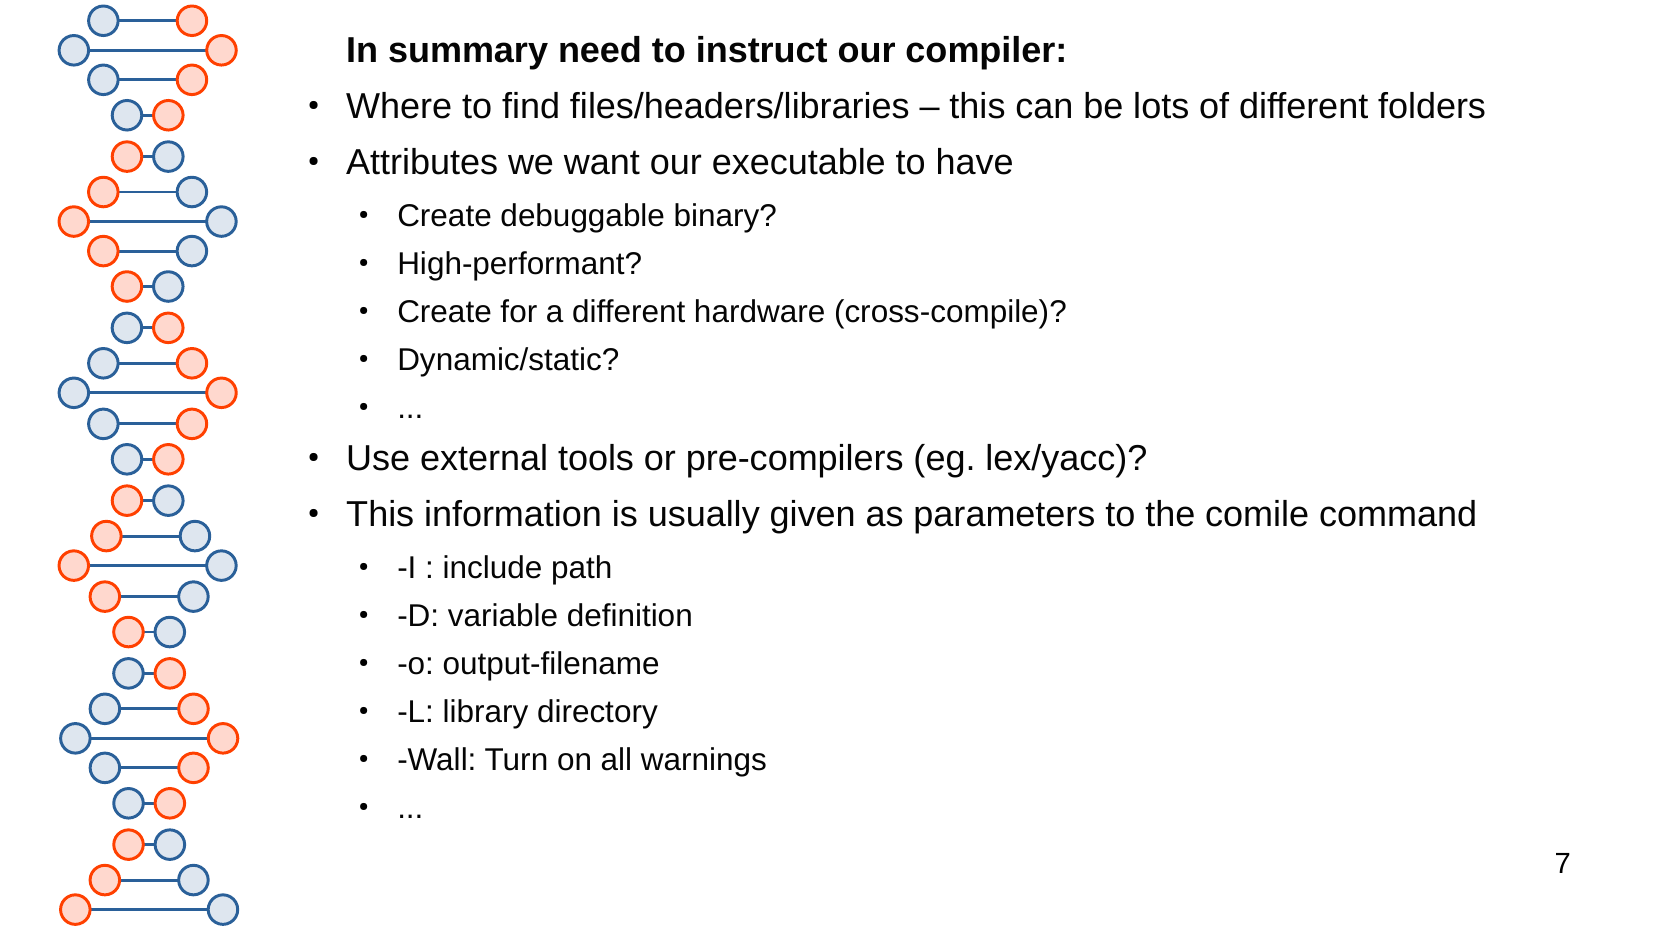

# In summary need to instruct our compiler:
Where to find files/headers/libraries – this can be lots of different folders
Attributes we want our executable to have
Create debuggable binary?
High-performant?
Create for a different hardware (cross-compile)?
Dynamic/static?
...
Use external tools or pre-compilers (eg. lex/yacc)?
This information is usually given as parameters to the comile command
-I : include path
-D: variable definition
-o: output-filename
-L: library directory
-Wall: Turn on all warnings
...
7